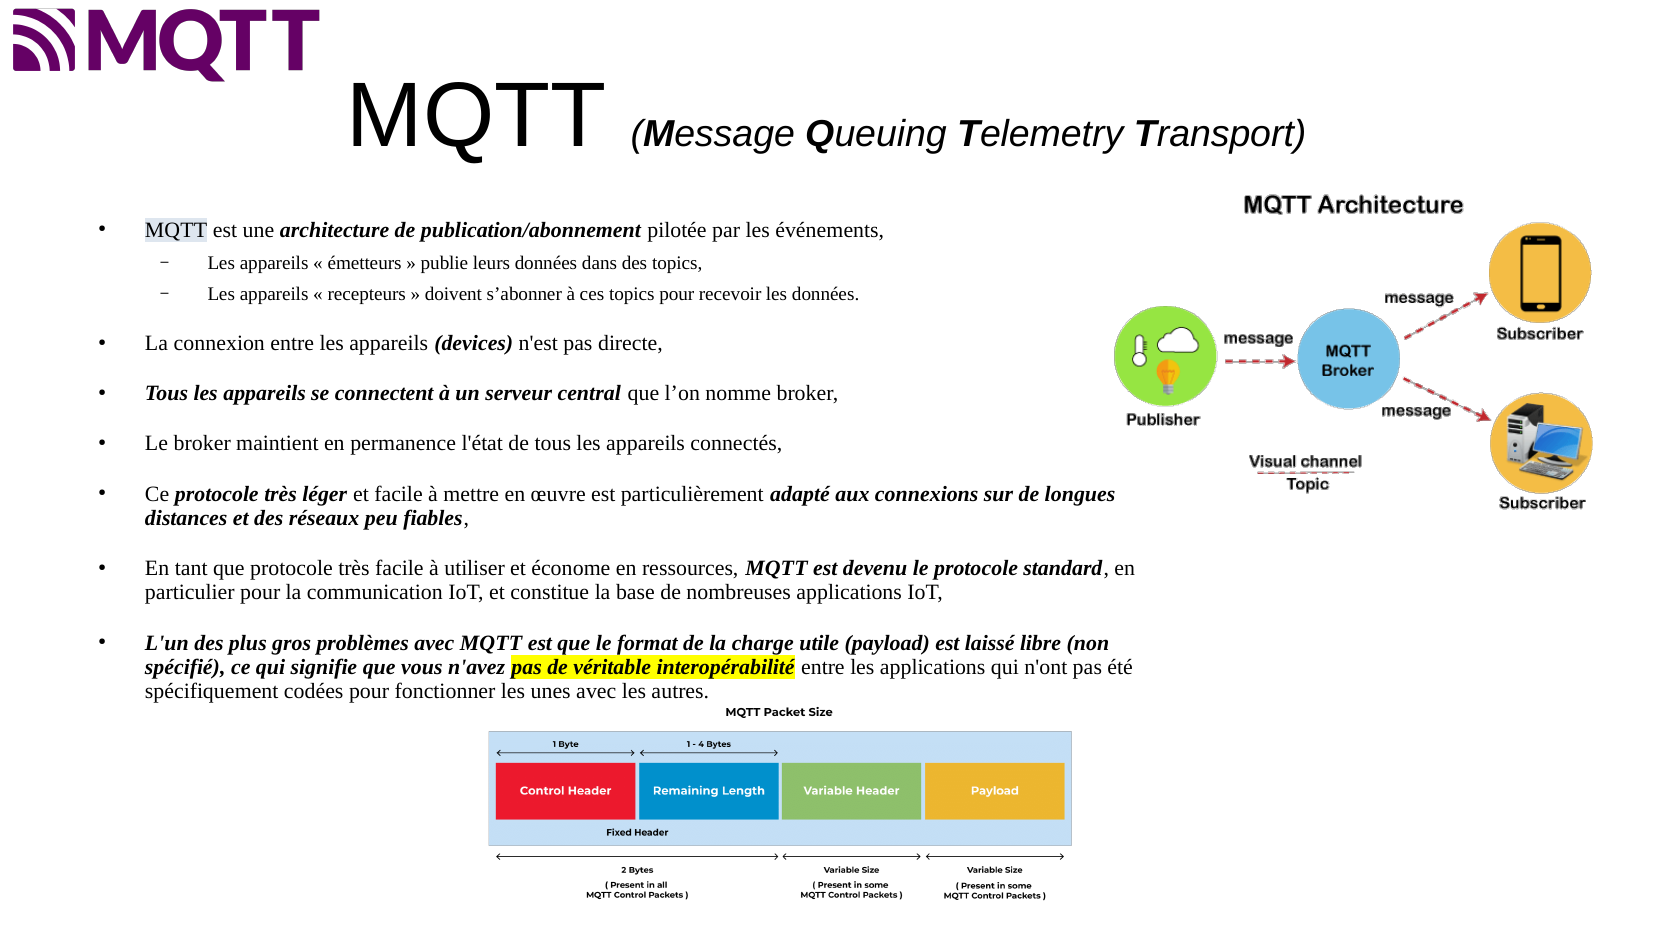

# MQTT (Message Queuing Telemetry Transport)
MQTT est une architecture de publication/abonnement pilotée par les événements,
Les appareils « émetteurs » publie leurs données dans des topics,
Les appareils « recepteurs » doivent s’abonner à ces topics pour recevoir les données.
La connexion entre les appareils (devices) n'est pas directe,
Tous les appareils se connectent à un serveur central que l’on nomme broker,
Le broker maintient en permanence l'état de tous les appareils connectés,
Ce protocole très léger et facile à mettre en œuvre est particulièrement adapté aux connexions sur de longues distances et des réseaux peu fiables,
En tant que protocole très facile à utiliser et économe en ressources, MQTT est devenu le protocole standard, en particulier pour la communication IoT, et constitue la base de nombreuses applications IoT,
L'un des plus gros problèmes avec MQTT est que le format de la charge utile (payload) est laissé libre (non spécifié), ce qui signifie que vous n'avez pas de véritable interopérabilité entre les applications qui n'ont pas été spécifiquement codées pour fonctionner les unes avec les autres.